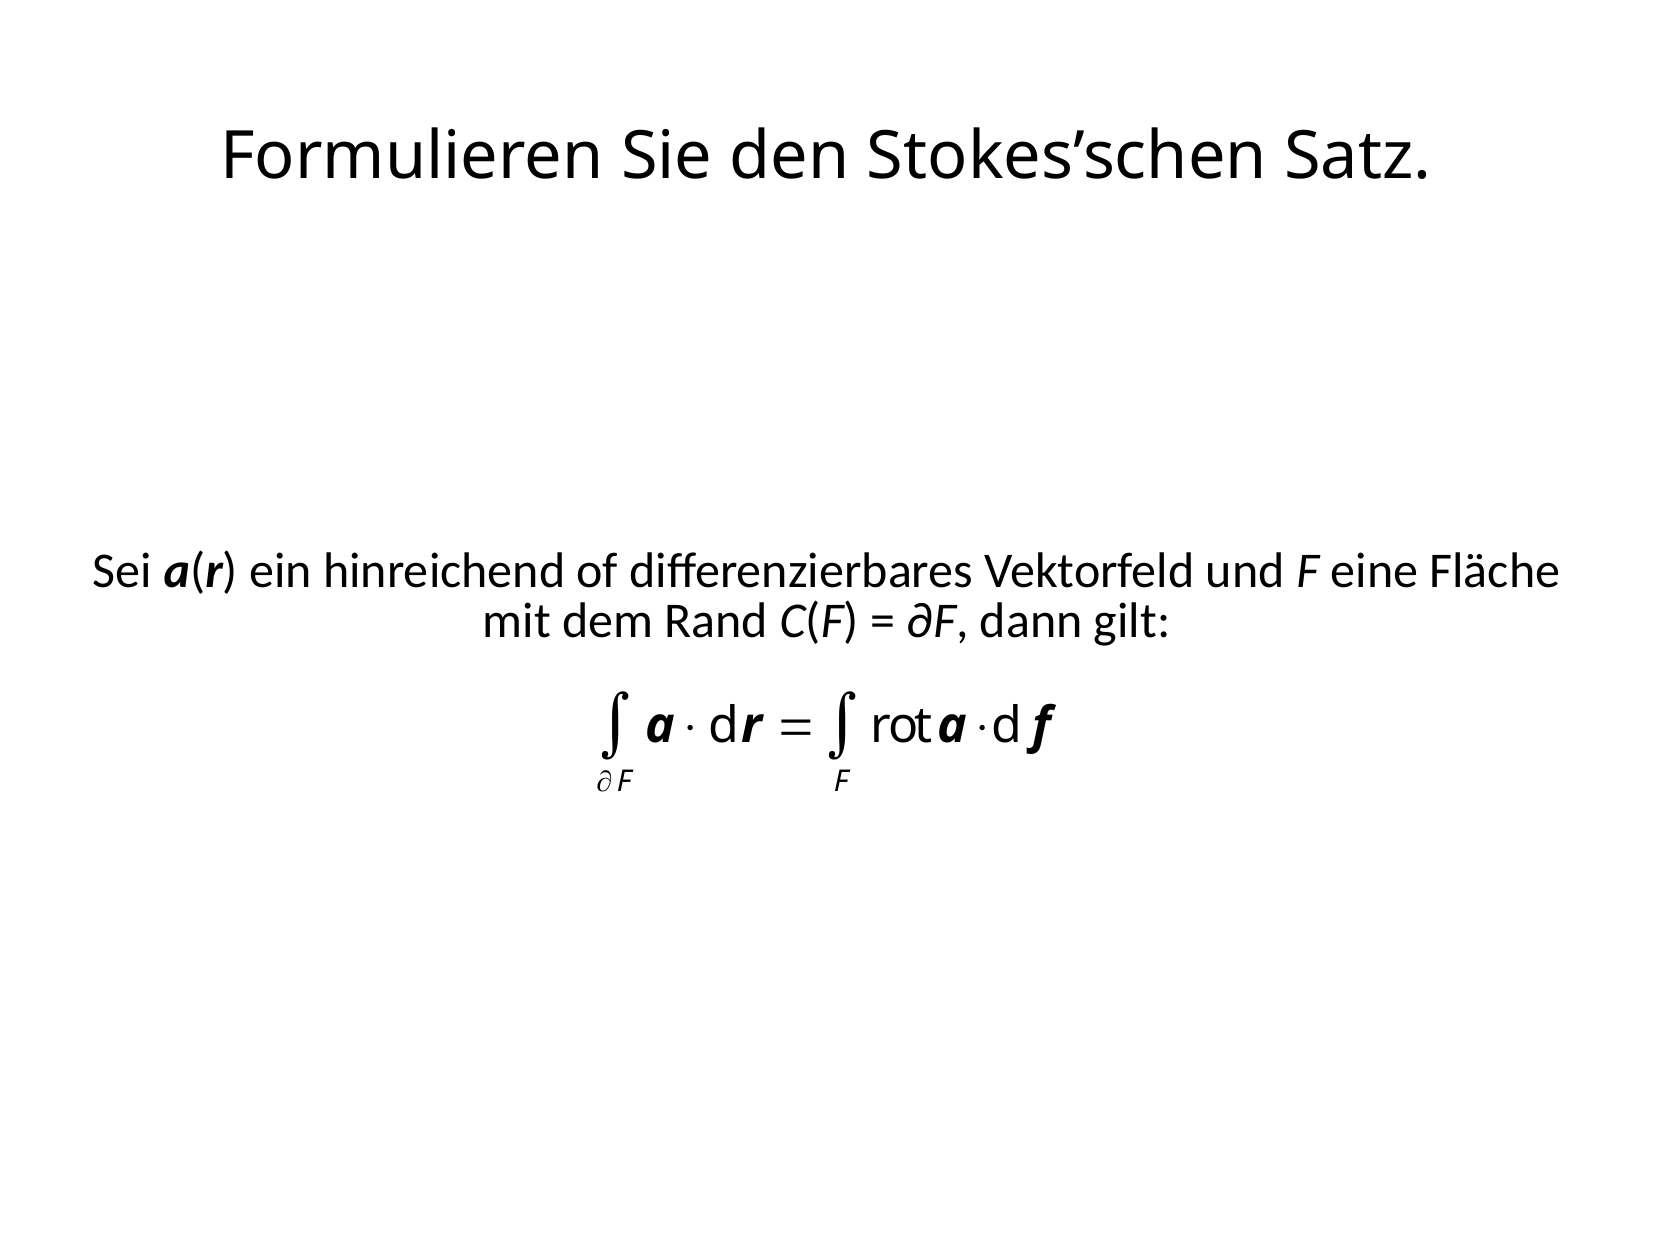

# Formulieren Sie den Stokes’schen Satz.
Sei a(r) ein hinreichend of differenzierbares Vektorfeld und F eine Fläche mit dem Rand C(F) = ∂F, dann gilt: